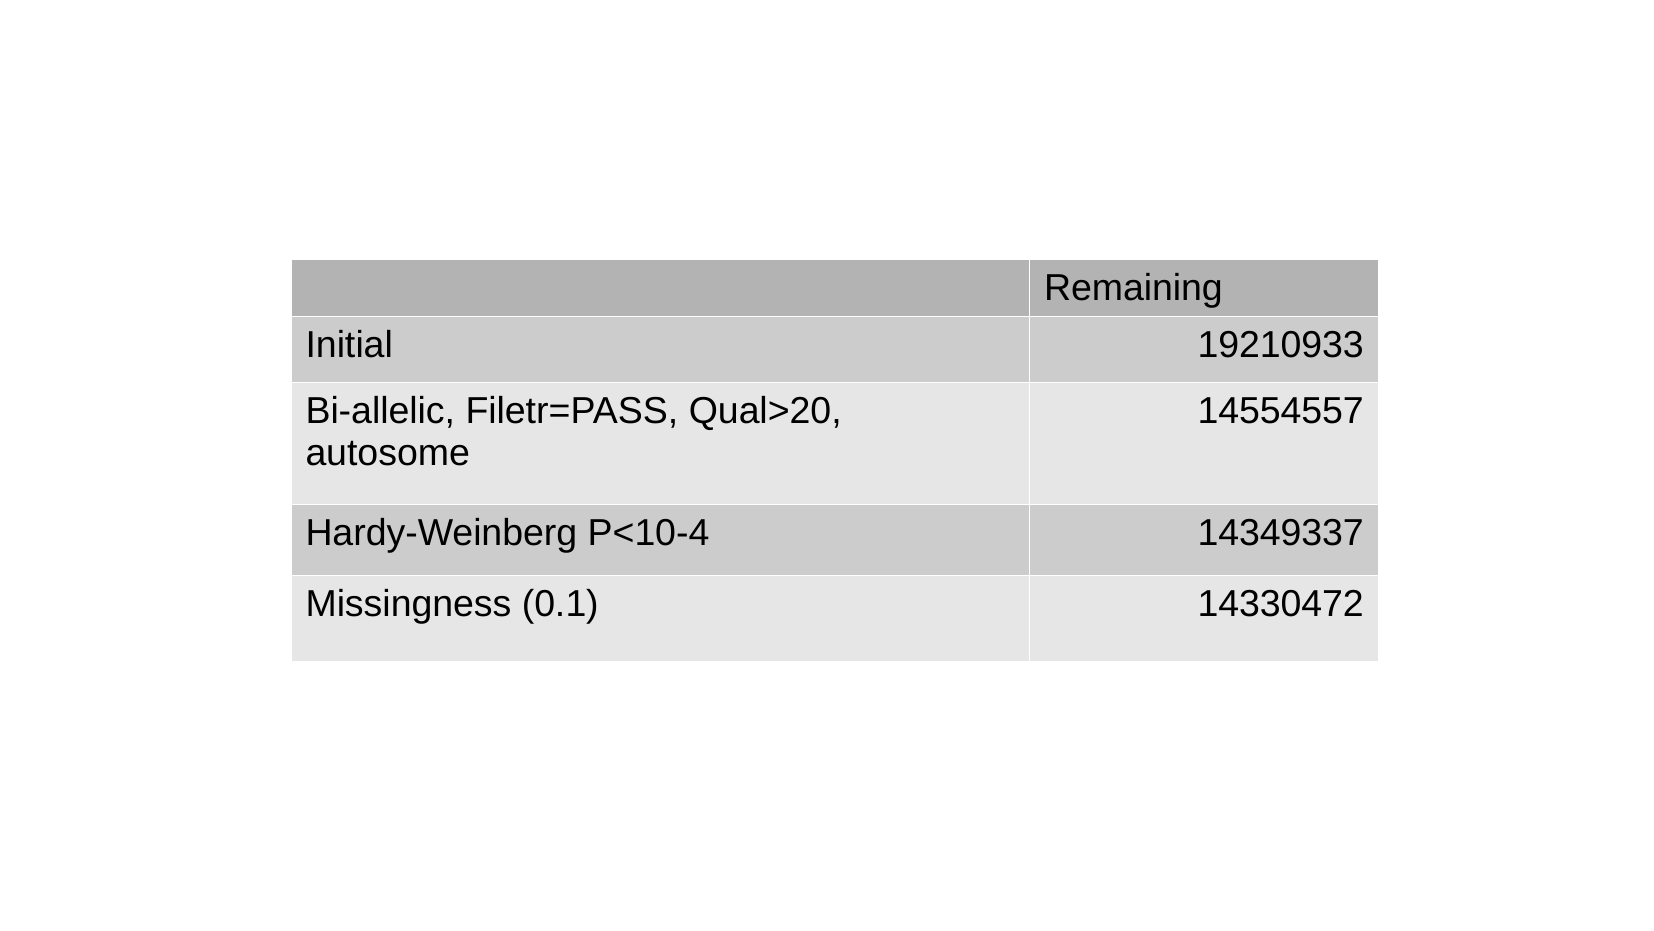

| | Remaining |
| --- | --- |
| Initial | 19210933 |
| Bi-allelic, Filetr=PASS, Qual>20, autosome | 14554557 |
| Hardy-Weinberg P<10-4 | 14349337 |
| Missingness (0.1) | 14330472 |